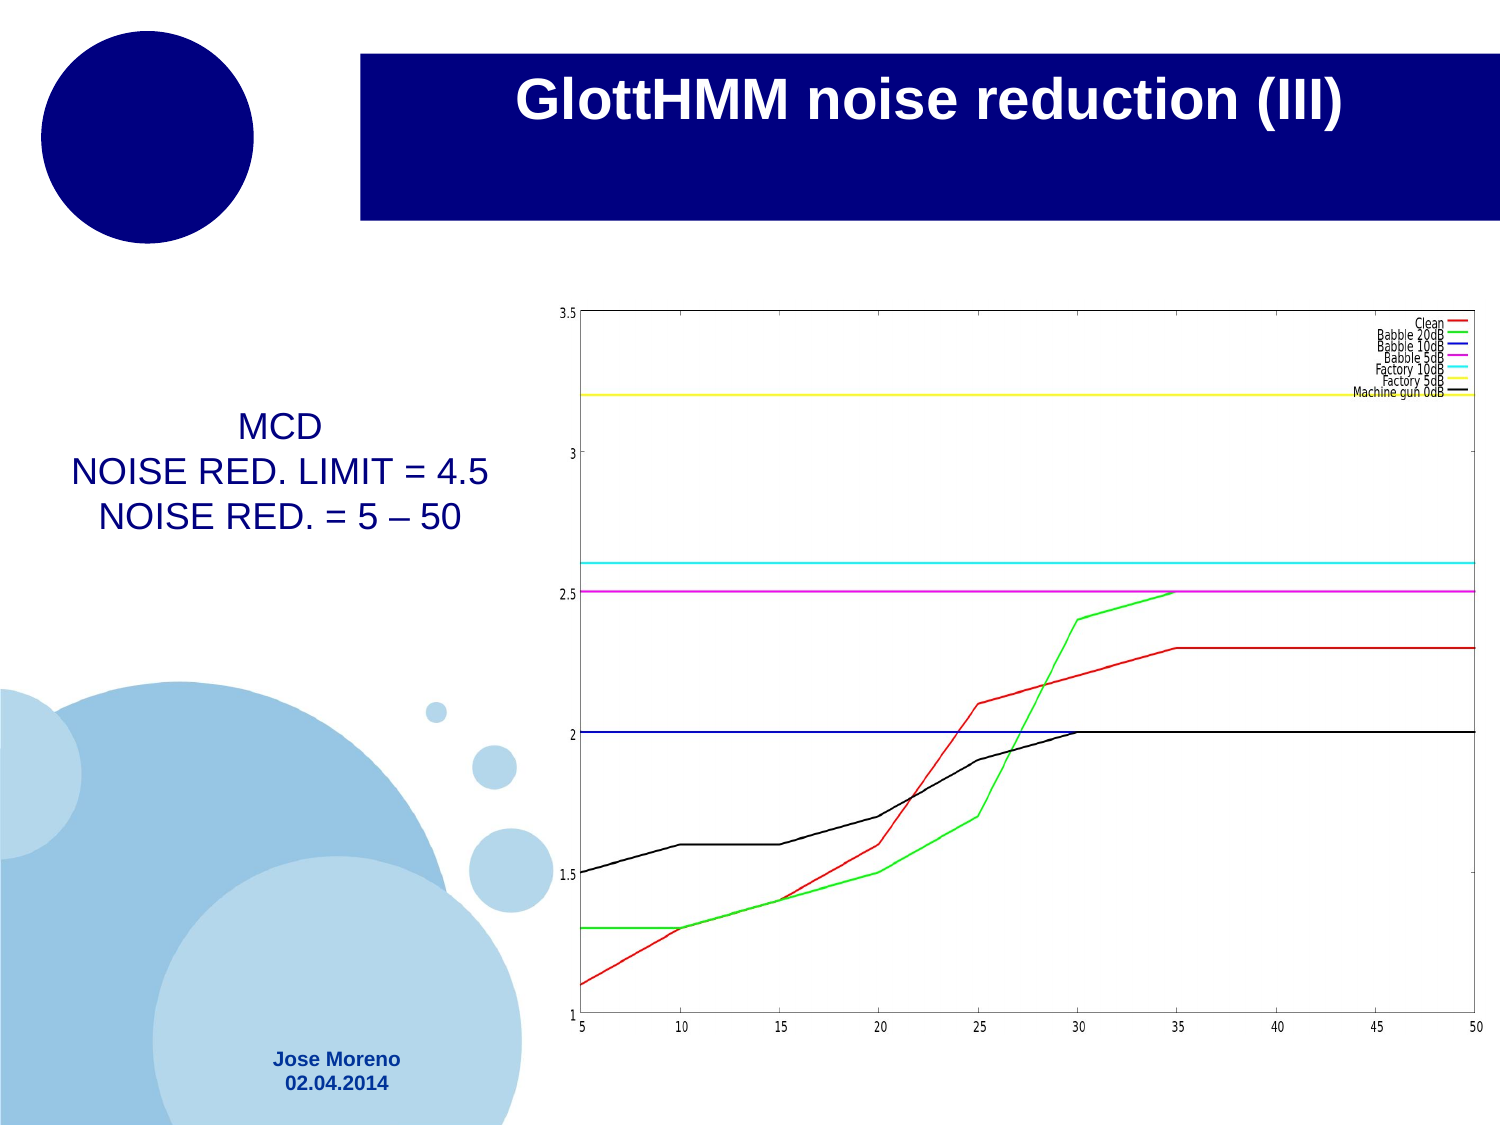

# GlottHMM noise reduction (III)
MCD
NOISE RED. LIMIT = 4.5
NOISE RED. = 5 – 50